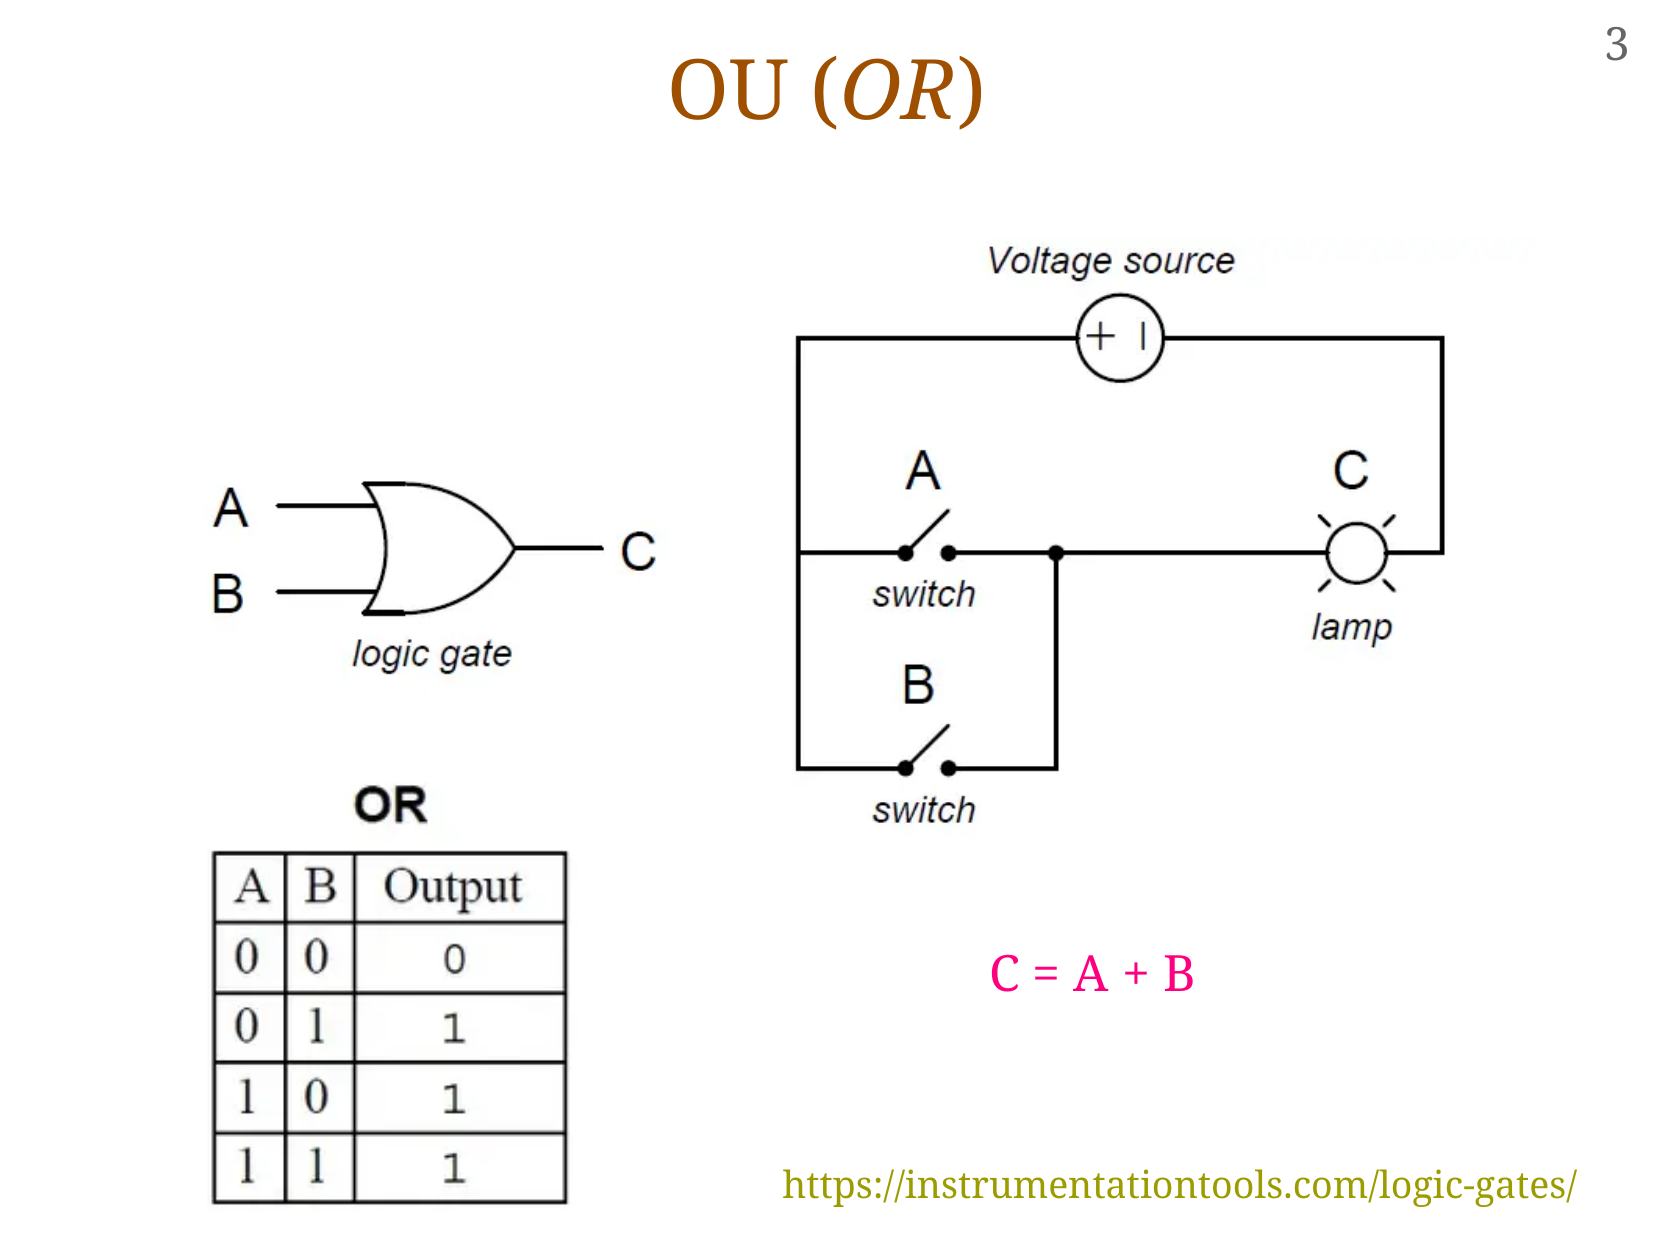

3
# OU (OR)
C = A + B
https://instrumentationtools.com/logic-gates/